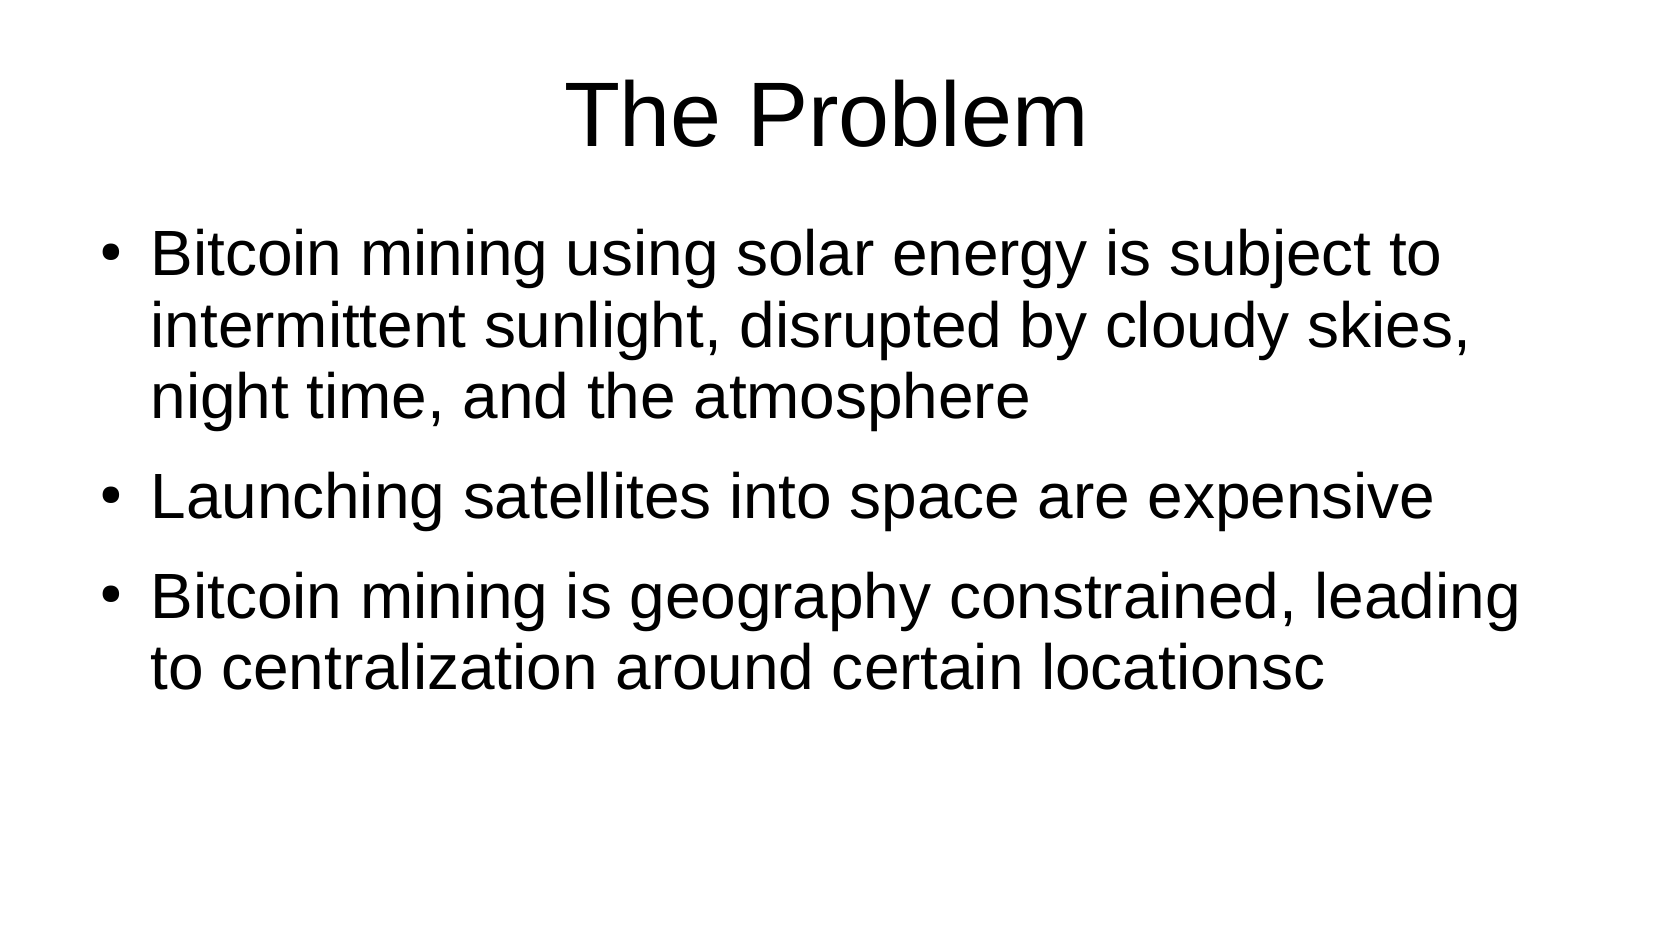

# The Problem
Bitcoin mining using solar energy is subject to intermittent sunlight, disrupted by cloudy skies, night time, and the atmosphere
Launching satellites into space are expensive
Bitcoin mining is geography constrained, leading to centralization around certain locationsc